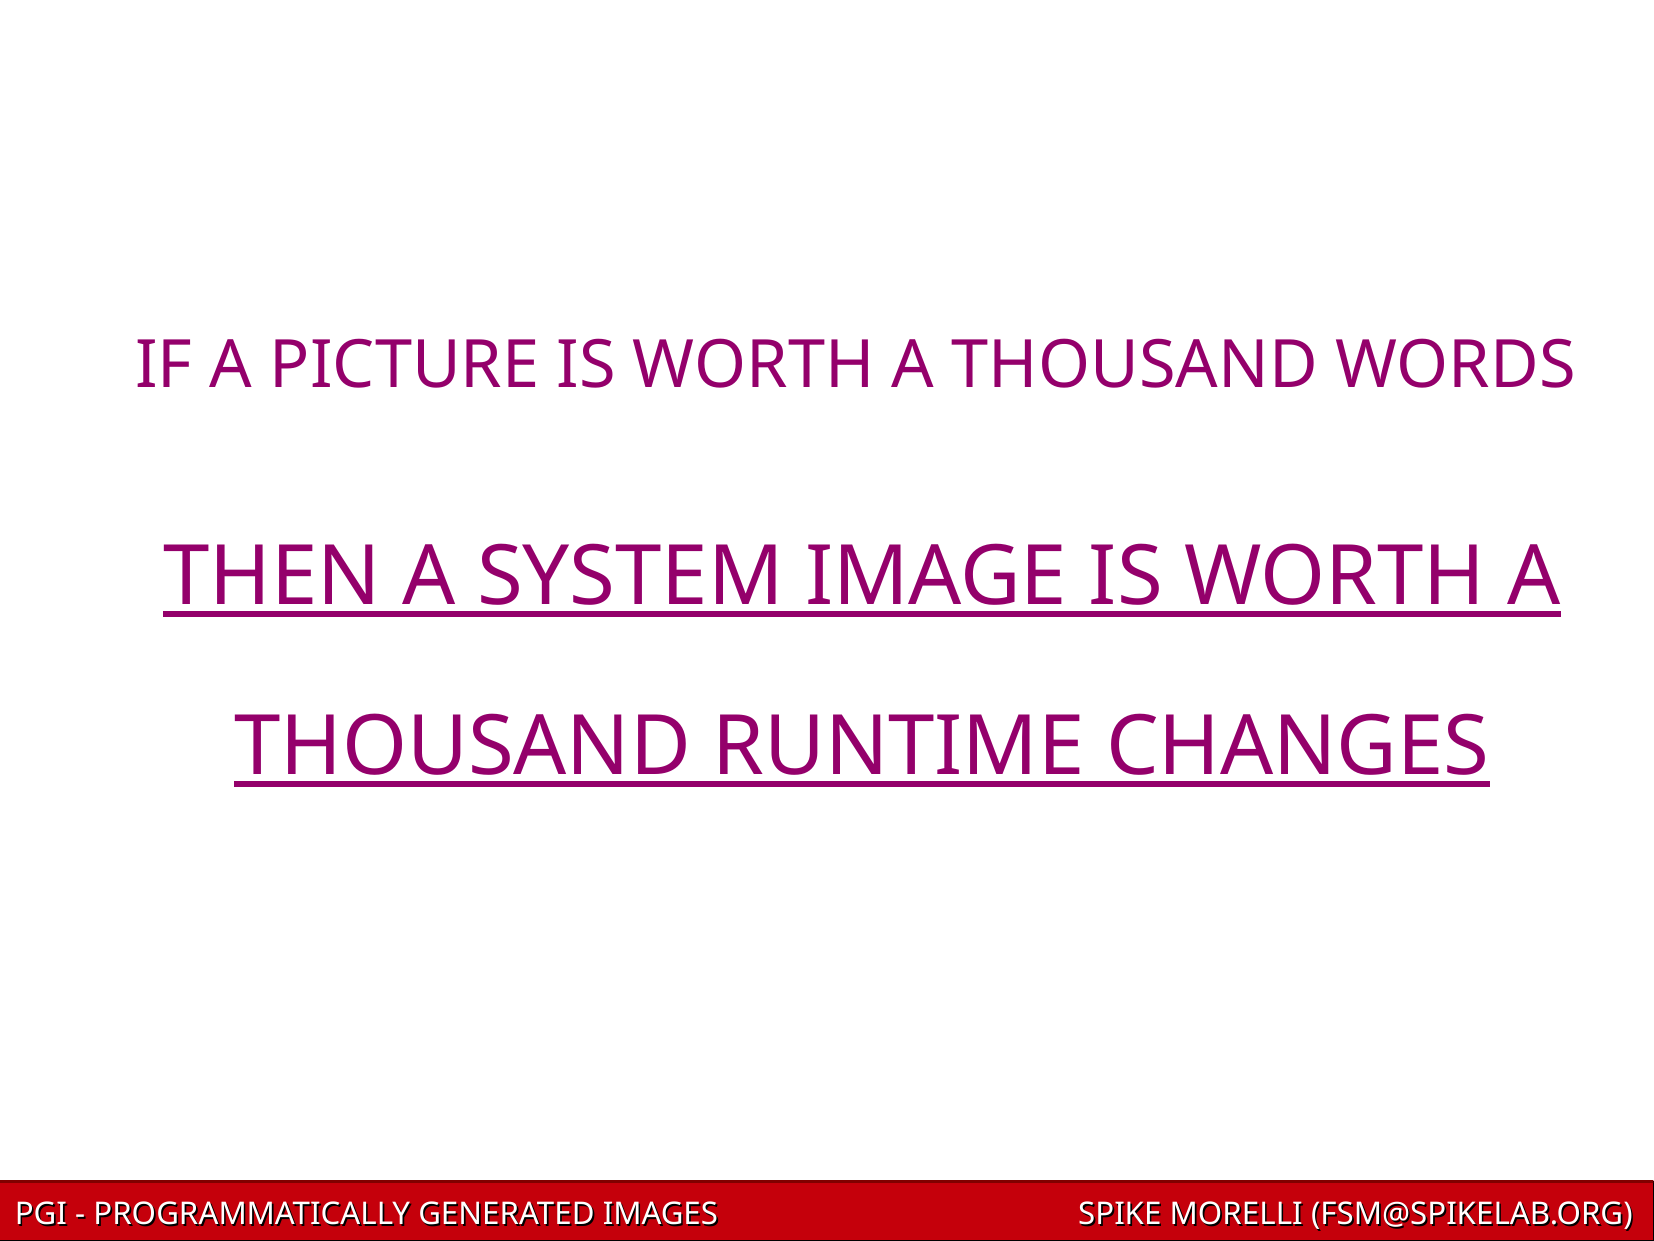

THEN A SYSTEM IMAGE IS WORTH A
THOUSAND RUNTIME CHANGES
IF A PICTURE IS WORTH A THOUSAND WORDS
PGI - PROGRAMMATICALLY GENERATED IMAGES
SPIKE MORELLI (FSM@SPIKELAB.ORG)